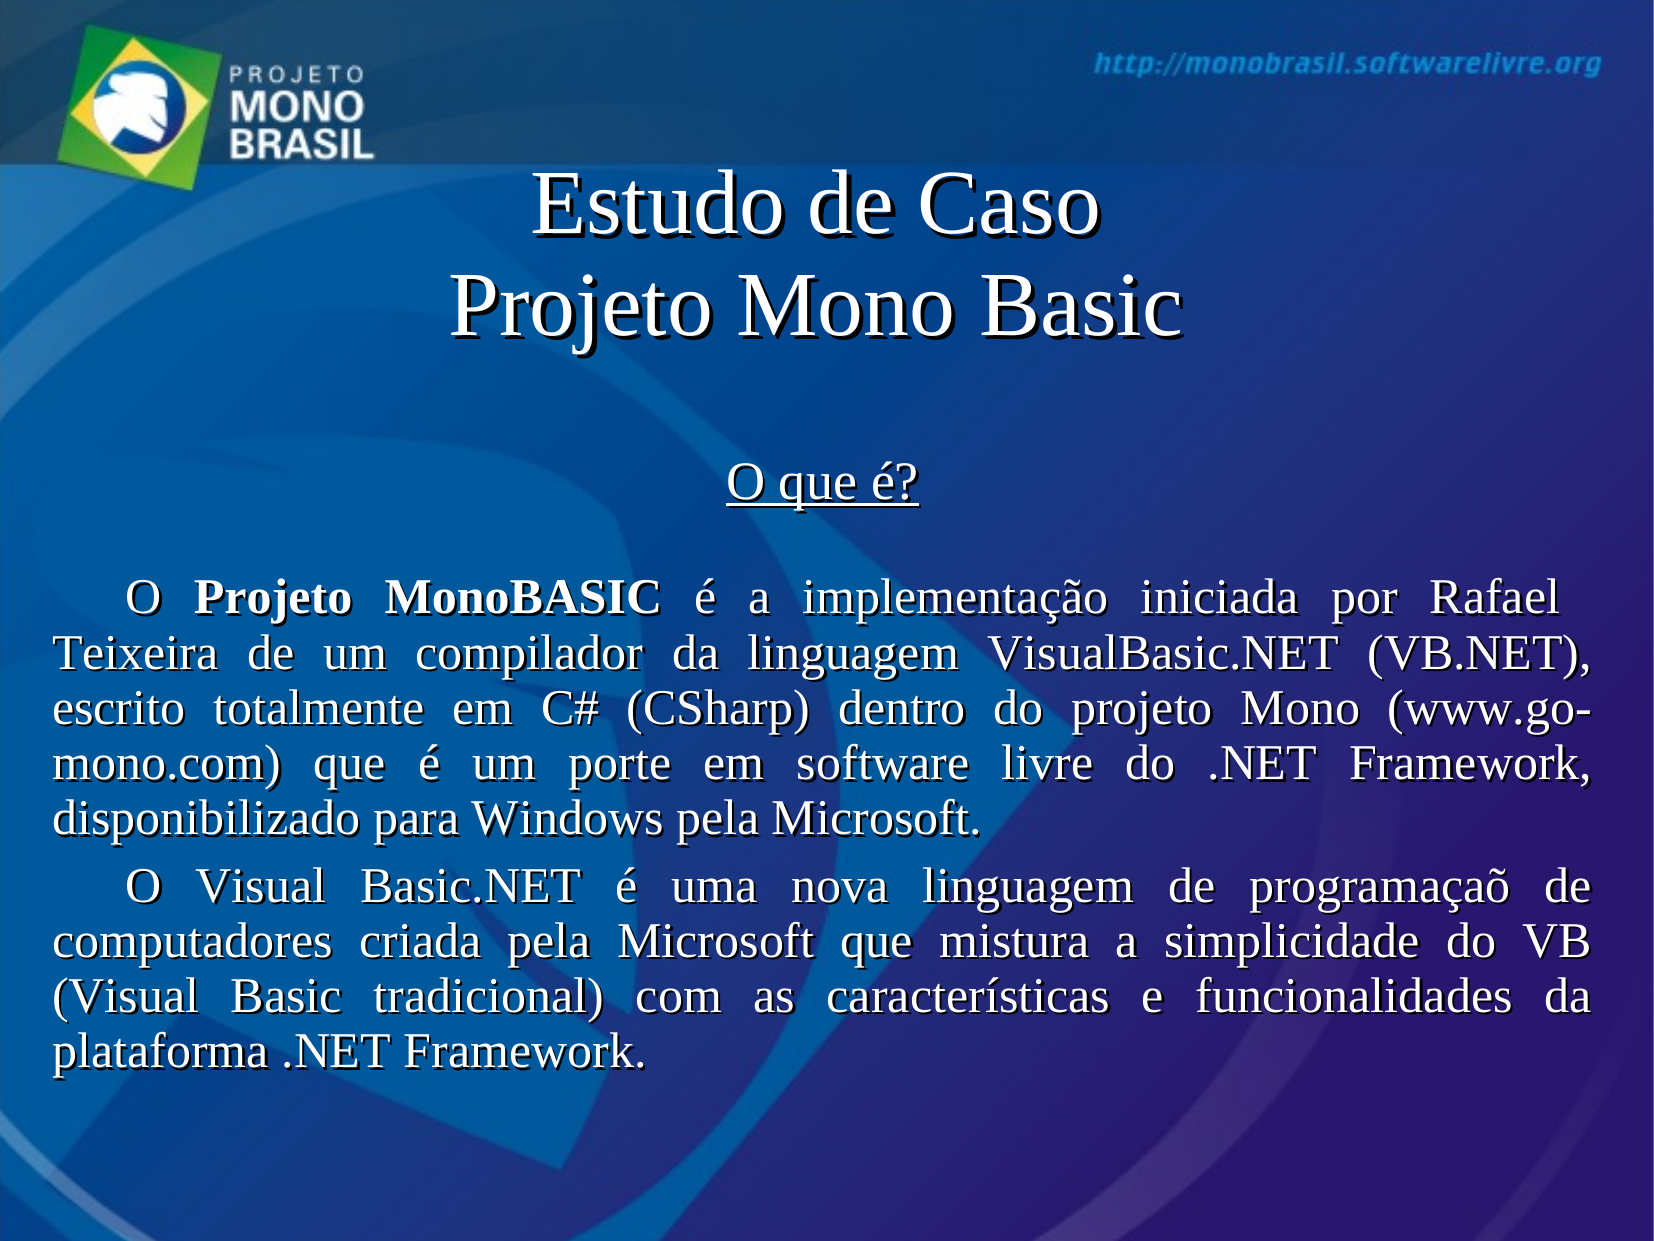

# Estudo de Caso Projeto Mono Basic
O que é?
	O Projeto MonoBASIC é a implementação iniciada por Rafael Teixeira de um compilador da linguagem VisualBasic.NET (VB.NET), escrito totalmente em C# (CSharp) dentro do projeto Mono (www.go-mono.com) que é um porte em software livre do .NET Framework, disponibilizado para Windows pela Microsoft.
	O Visual Basic.NET é uma nova linguagem de programaçaõ de computadores criada pela Microsoft que mistura a simplicidade do VB (Visual Basic tradicional) com as características e funcionalidades da plataforma .NET Framework.